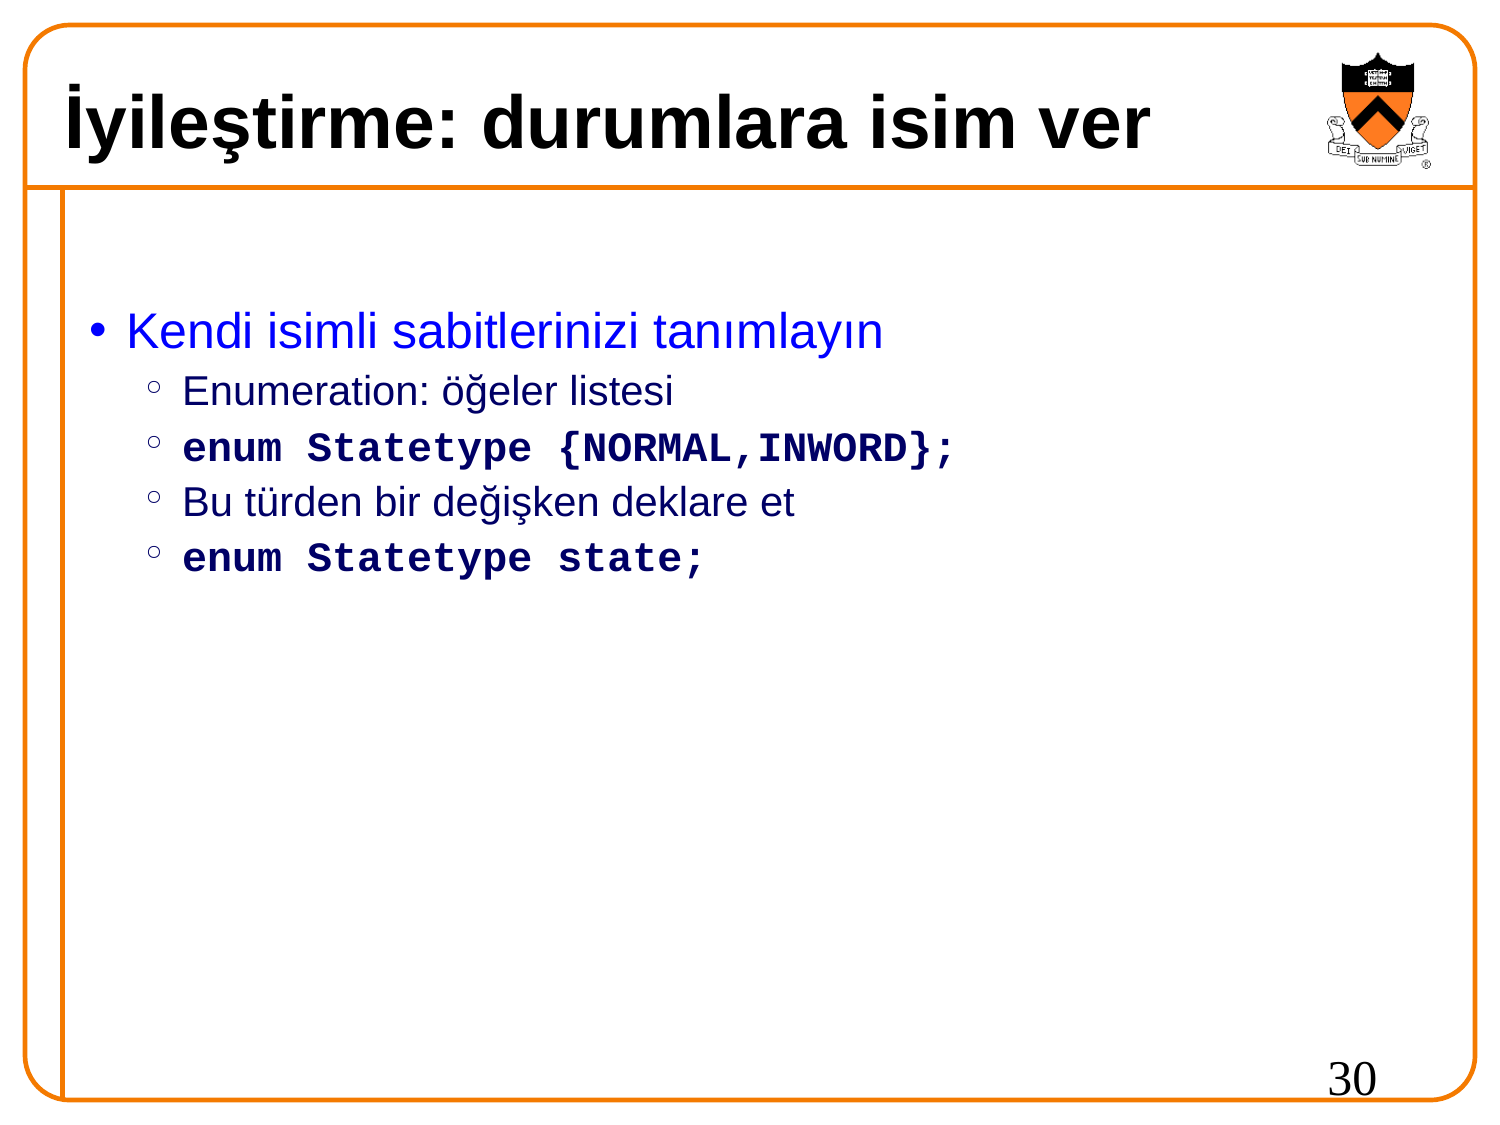

# İyileştirme: durumlara isim ver
Kendi isimli sabitlerinizi tanımlayın
Enumeration: öğeler listesi
enum Statetype {NORMAL,INWORD};
Bu türden bir değişken deklare et
enum Statetype state;
30